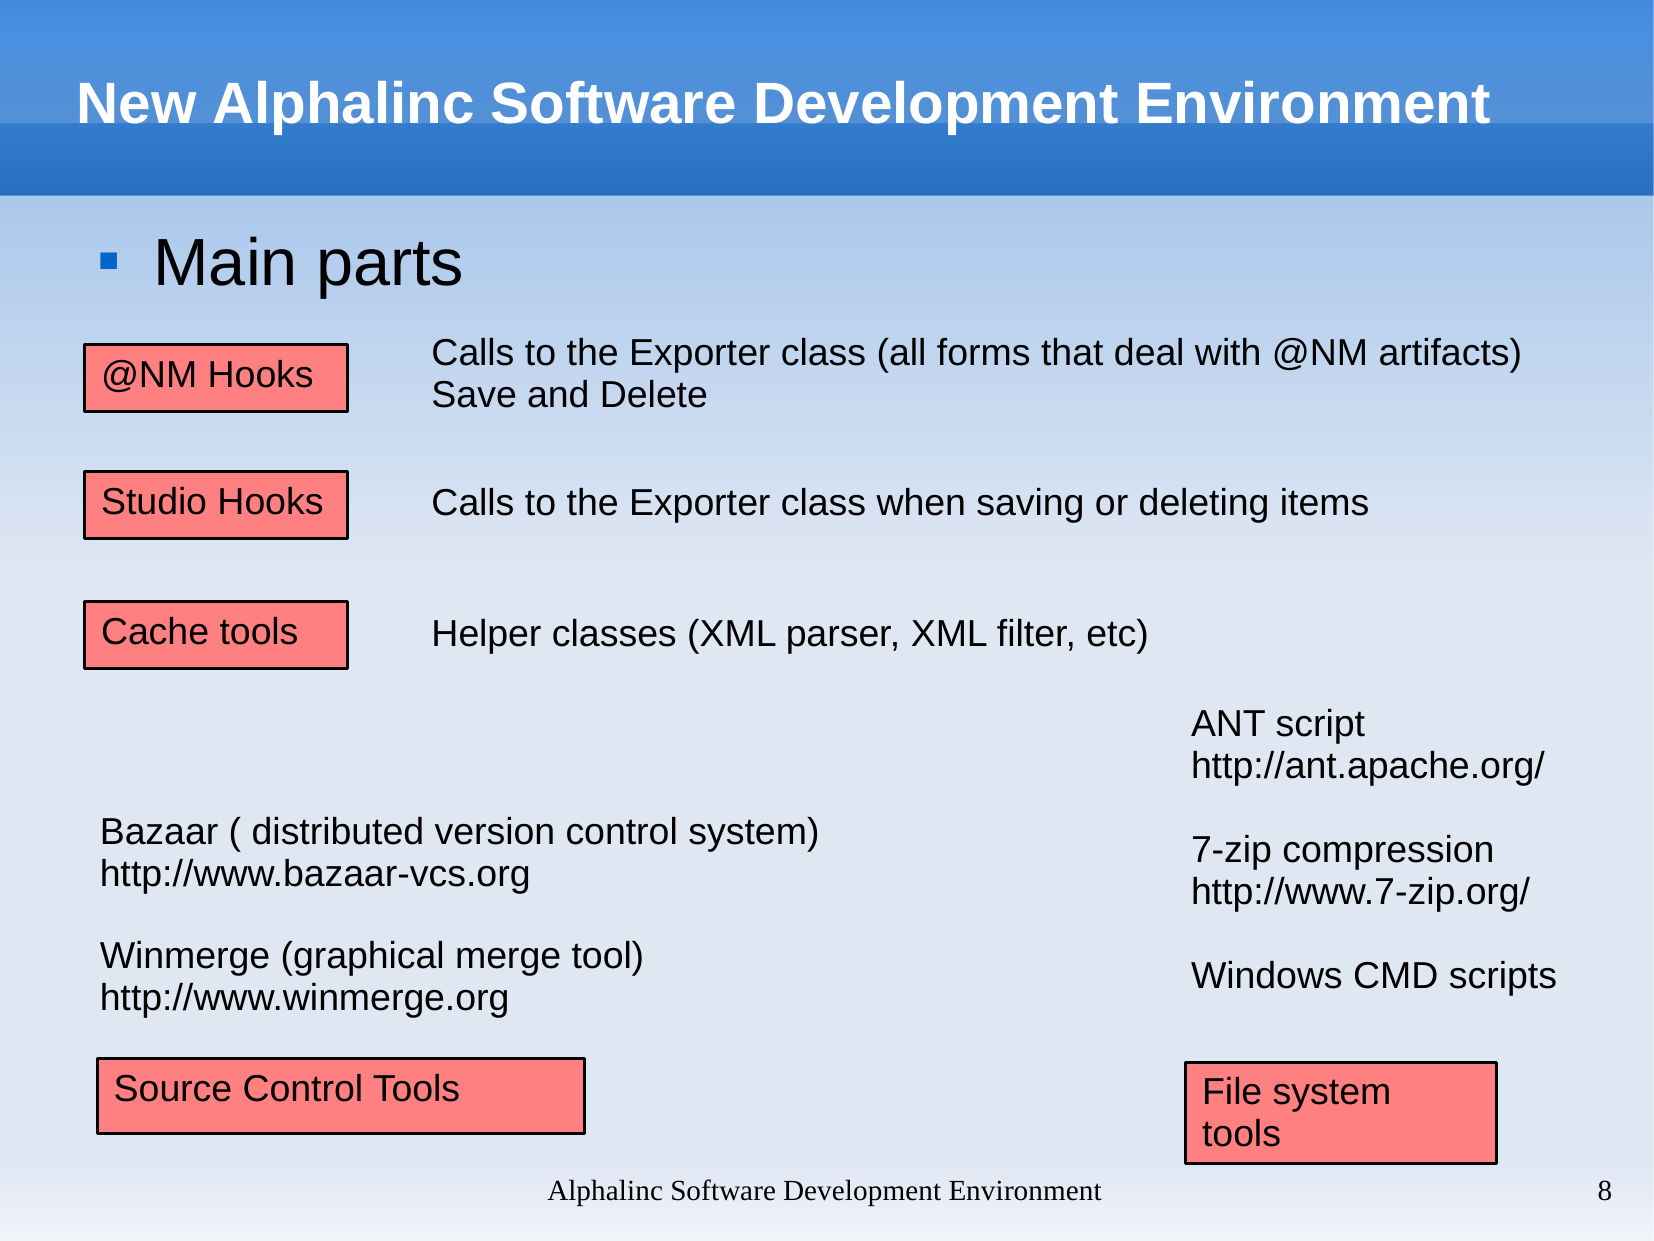

# New Alphalinc Software Development Environment
Main parts
Calls to the Exporter class (all forms that deal with @NM artifacts)
Save and Delete
@NM Hooks
Studio Hooks
Calls to the Exporter class when saving or deleting items
Cache tools
Helper classes (XML parser, XML filter, etc)
ANT script
http://ant.apache.org/
7-zip compression
http://www.7-zip.org/
Windows CMD scripts
Bazaar ( distributed version control system)
http://www.bazaar-vcs.org
Winmerge (graphical merge tool)
http://www.winmerge.org
Source Control Tools
File system tools
Alphalinc Software Development Environment
8